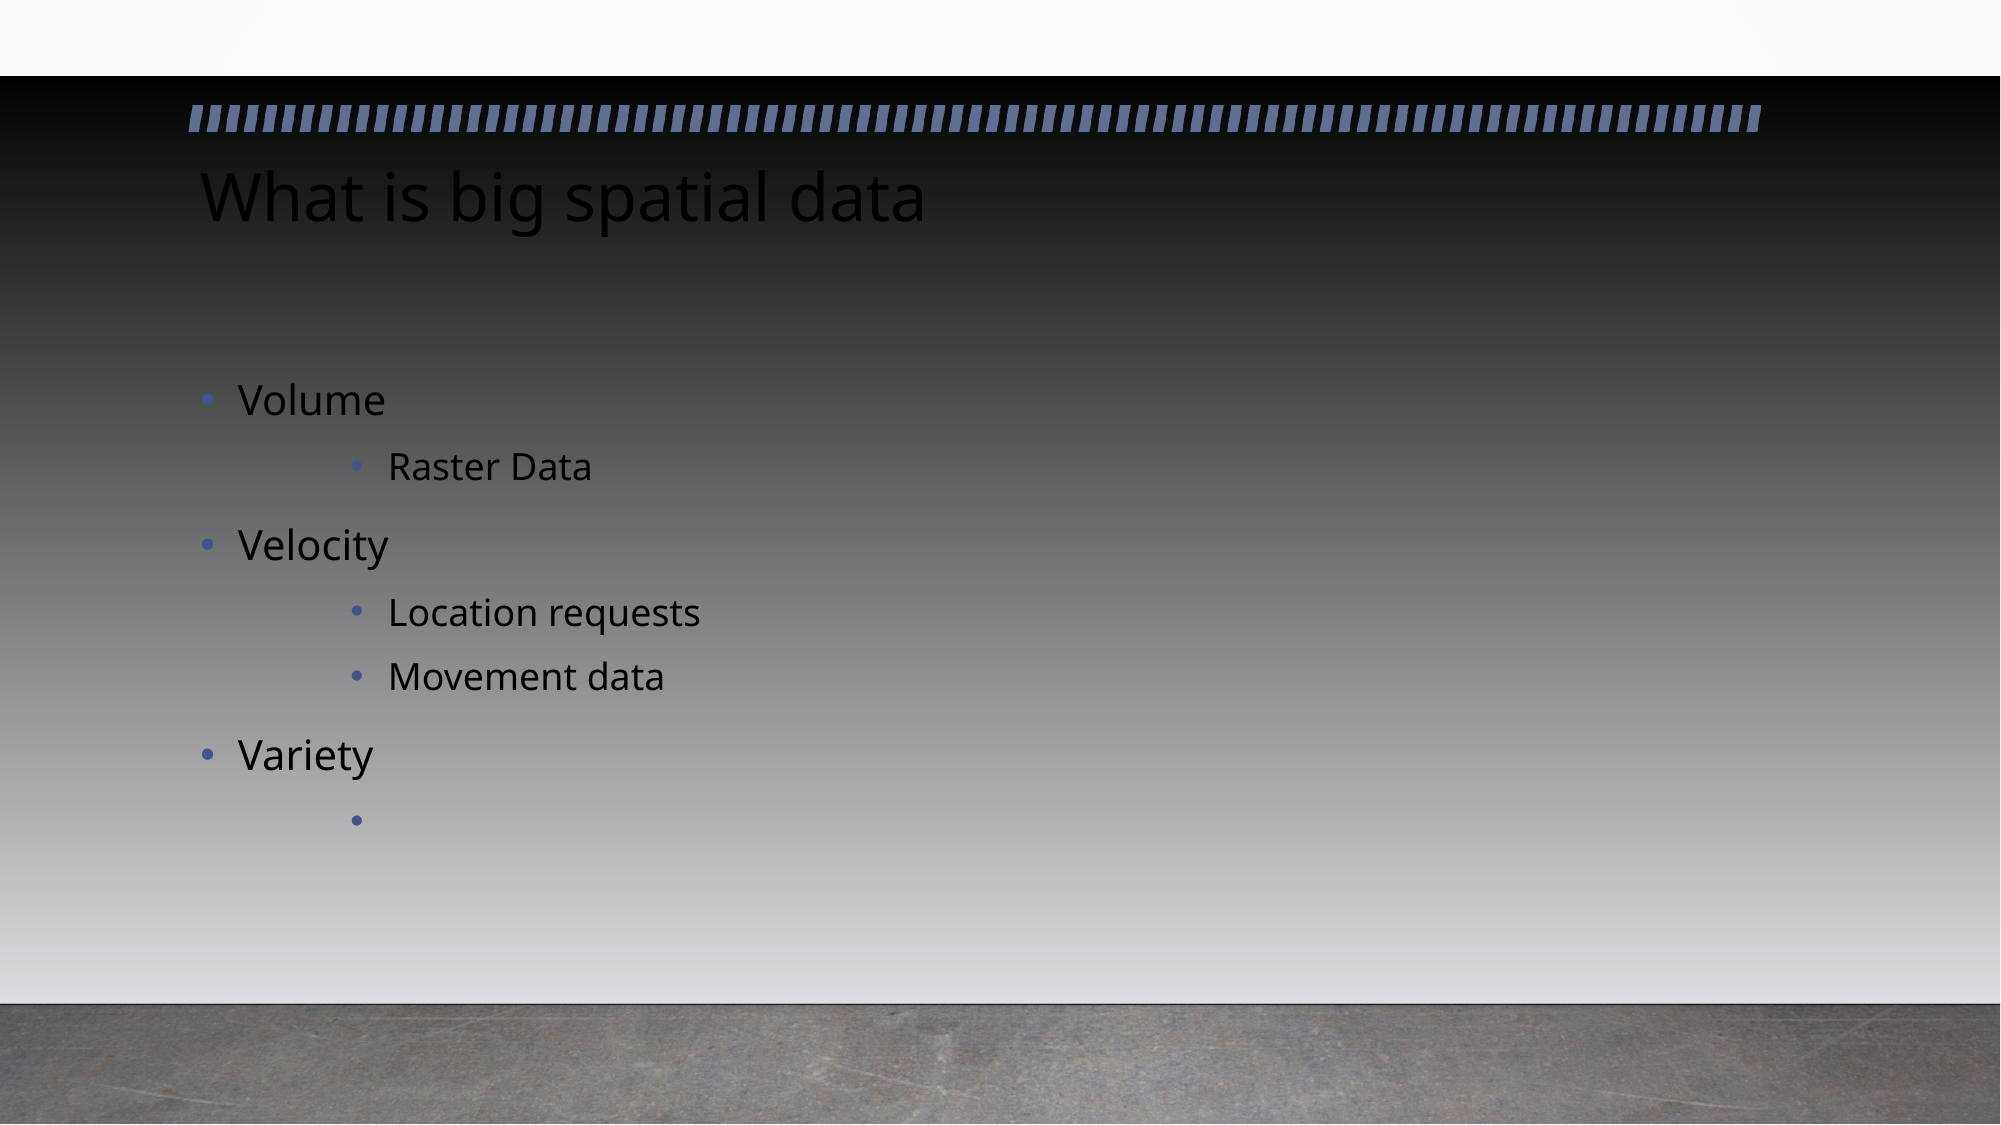

# What is big spatial data
Volume
Raster Data
Velocity
Location requests
Movement data
Variety